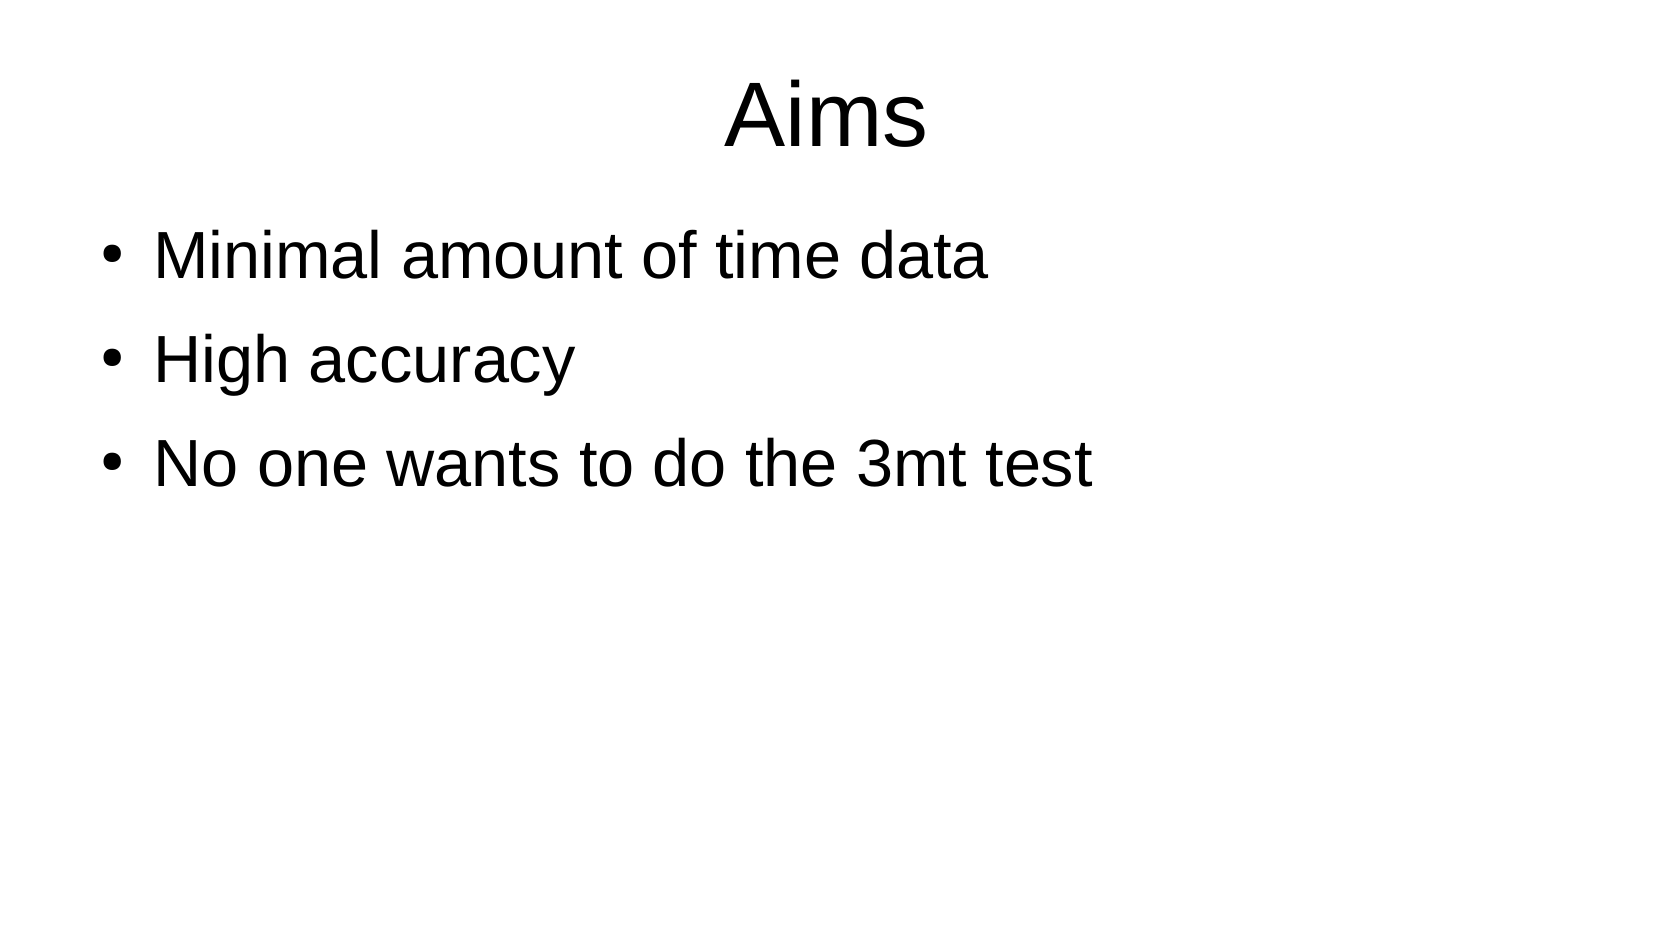

# Aims
Minimal amount of time data
High accuracy
No one wants to do the 3mt test